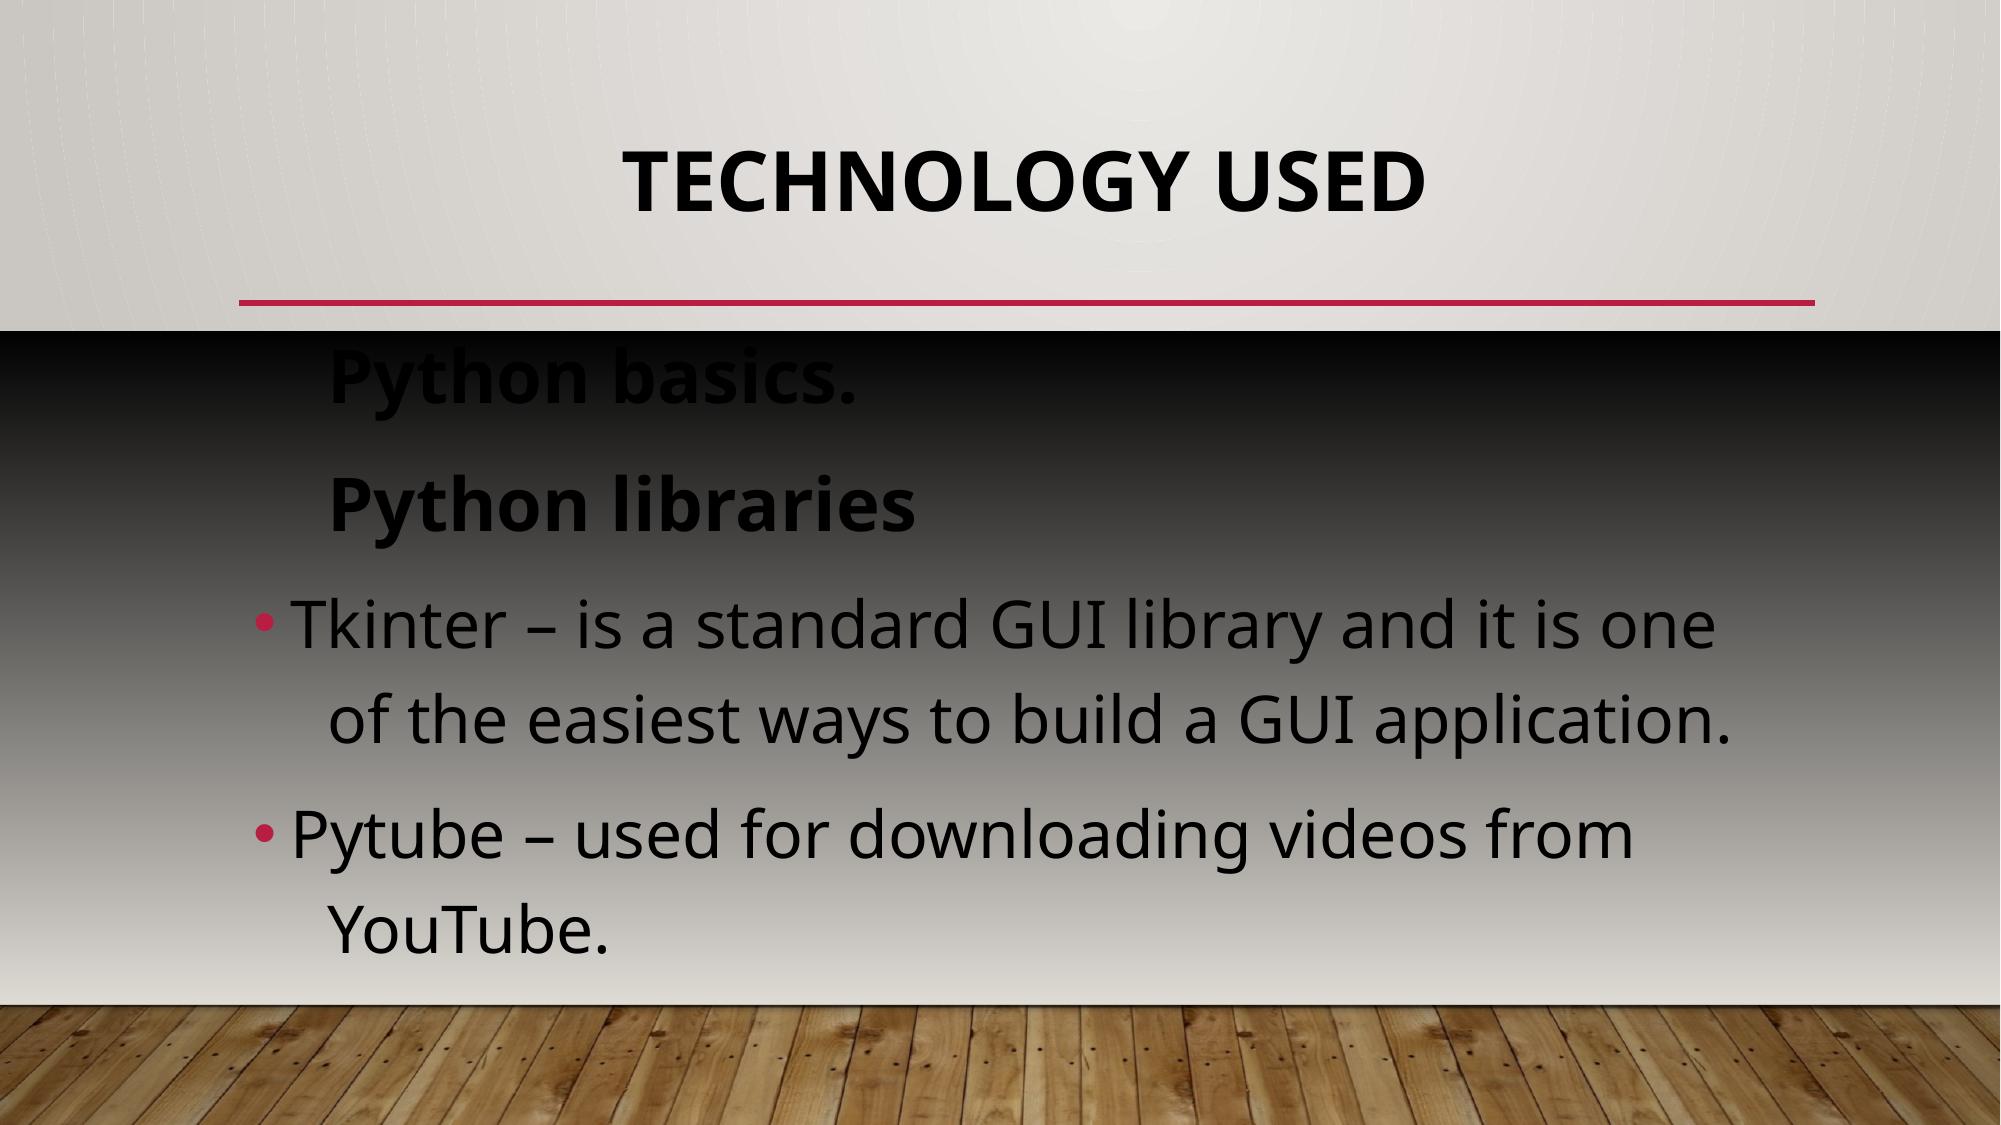

# TECHNOLOGY USED
	Python basics.
	Python libraries
Tkinter – is a standard GUI library and it is one of the easiest ways to build a GUI application.
Pytube – used for downloading videos from YouTube.